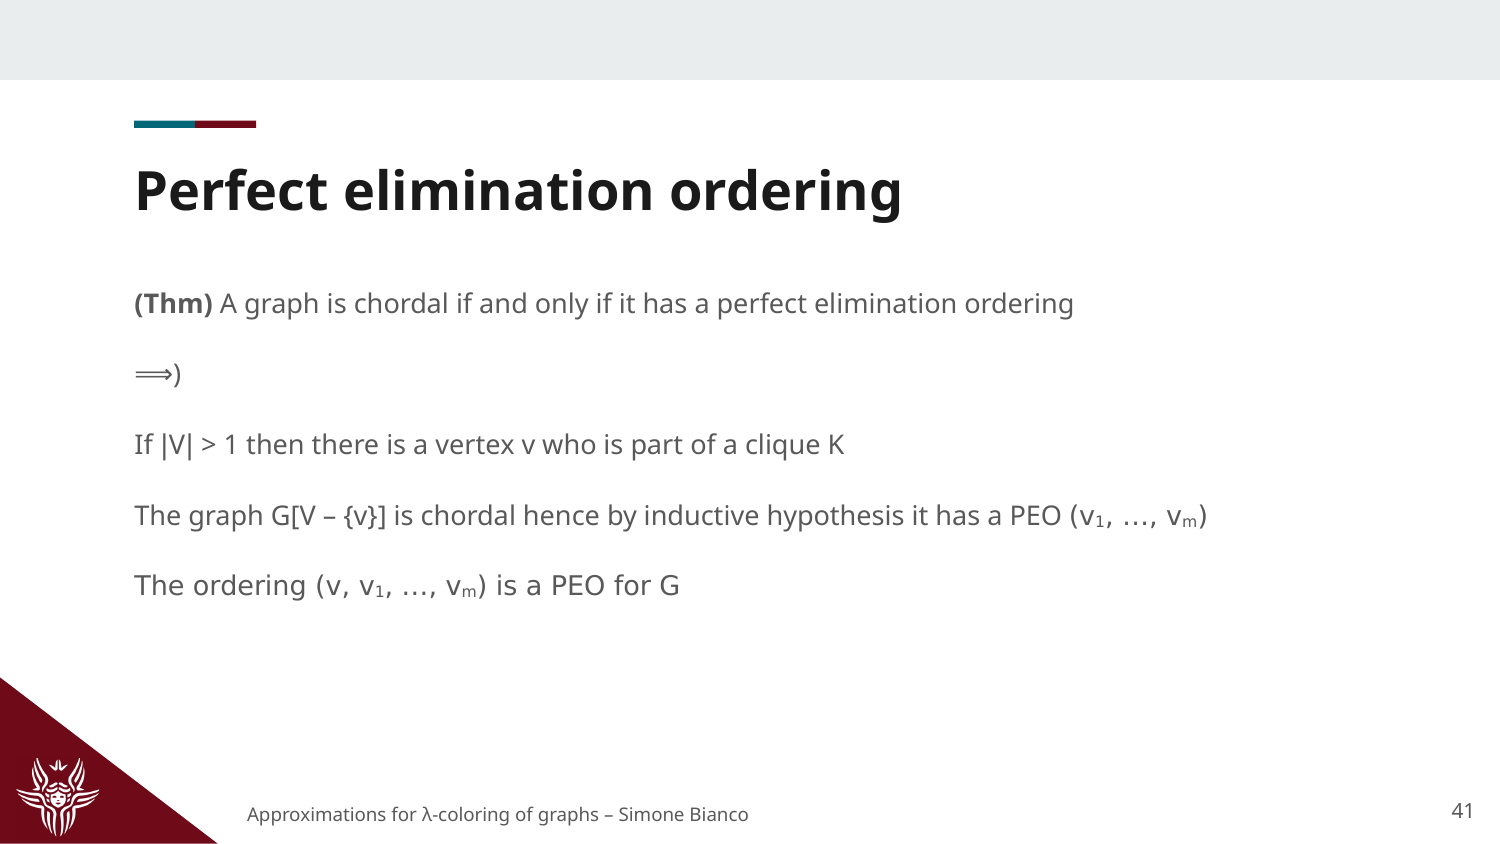

# Perfect elimination ordering
(Thm) A graph is chordal if and only if it has a perfect elimination ordering
⟹)
If |V| > 1 then there is a vertex v who is part of a clique K
The graph G[V – {v}] is chordal hence by inductive hypothesis it has a PEO (v1, …, vm)
The ordering (v, v1, …, vm) is a PEO for G
Approximations for λ-coloring of graphs – Simone Bianco